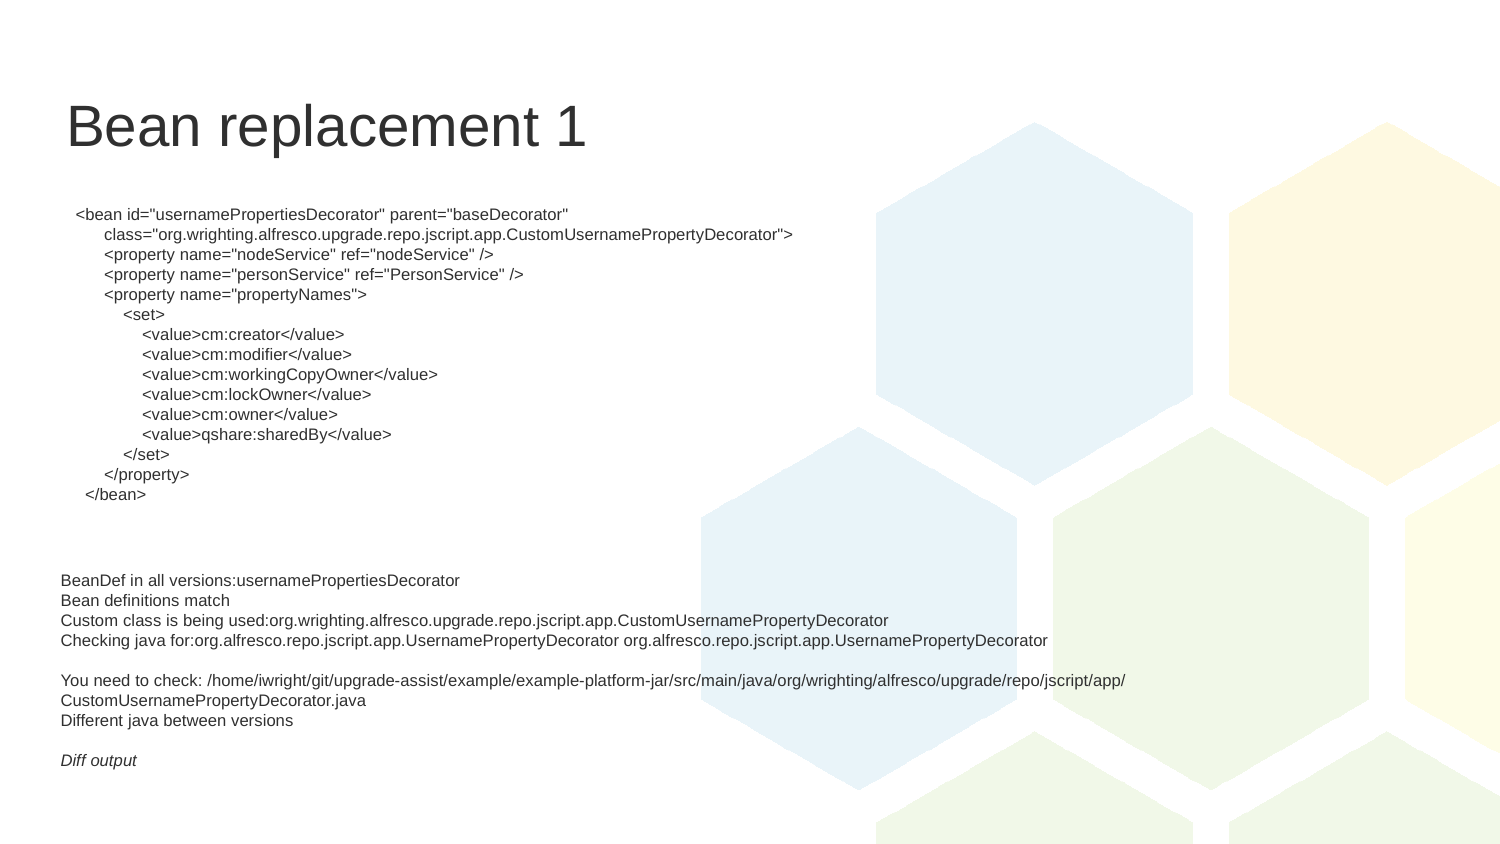

# Bean replacement 1
 <bean id="usernamePropertiesDecorator" parent="baseDecorator"
 class="org.wrighting.alfresco.upgrade.repo.jscript.app.CustomUsernamePropertyDecorator">
 <property name="nodeService" ref="nodeService" />
 <property name="personService" ref="PersonService" />
 <property name="propertyNames">
 <set>
 <value>cm:creator</value>
 <value>cm:modifier</value>
 <value>cm:workingCopyOwner</value>
 <value>cm:lockOwner</value>
 <value>cm:owner</value>
 <value>qshare:sharedBy</value>
 </set>
 </property>
 </bean>
BeanDef in all versions:usernamePropertiesDecorator
Bean definitions match
Custom class is being used:org.wrighting.alfresco.upgrade.repo.jscript.app.CustomUsernamePropertyDecorator
Checking java for:org.alfresco.repo.jscript.app.UsernamePropertyDecorator org.alfresco.repo.jscript.app.UsernamePropertyDecorator
You need to check: /home/iwright/git/upgrade-assist/example/example-platform-jar/src/main/java/org/wrighting/alfresco/upgrade/repo/jscript/app/CustomUsernamePropertyDecorator.java
Different java between versions
Diff output